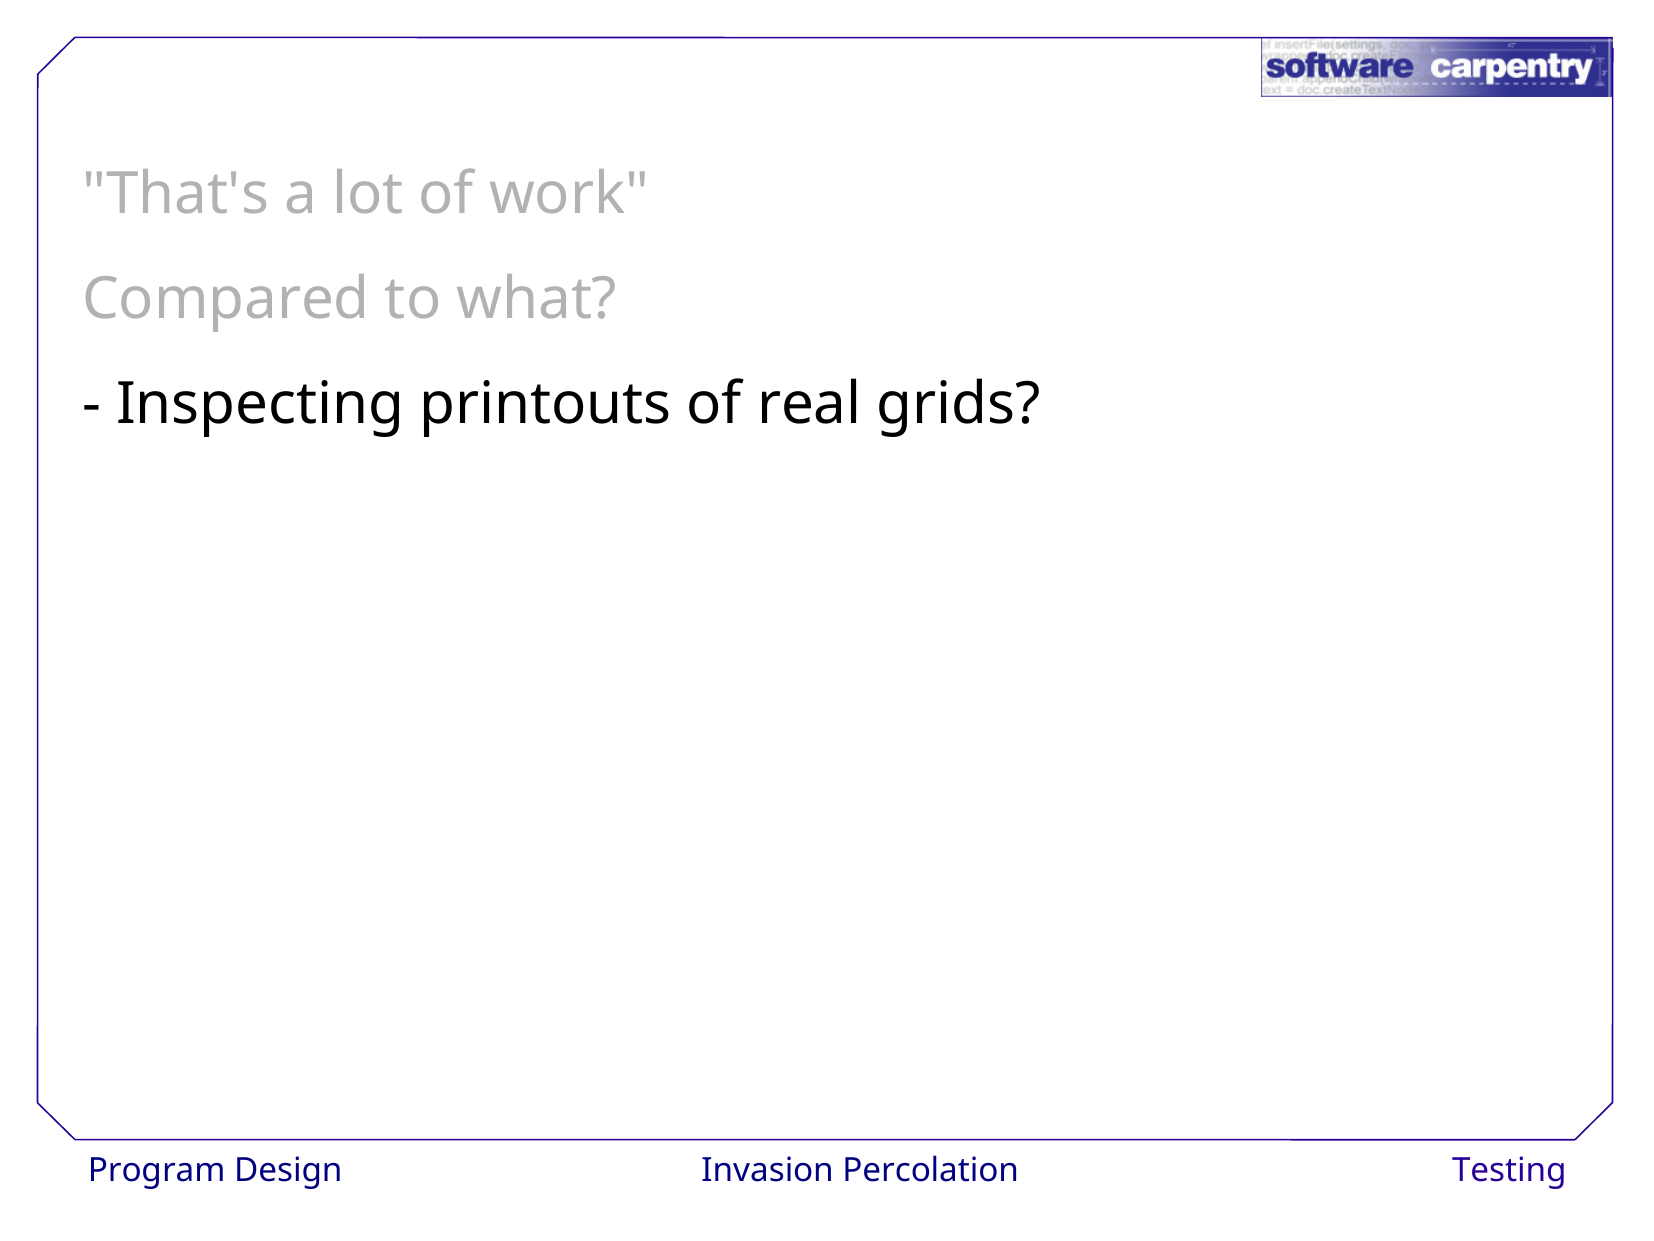

"That's a lot of work"
Compared to what?
- Inspecting printouts of real grids?